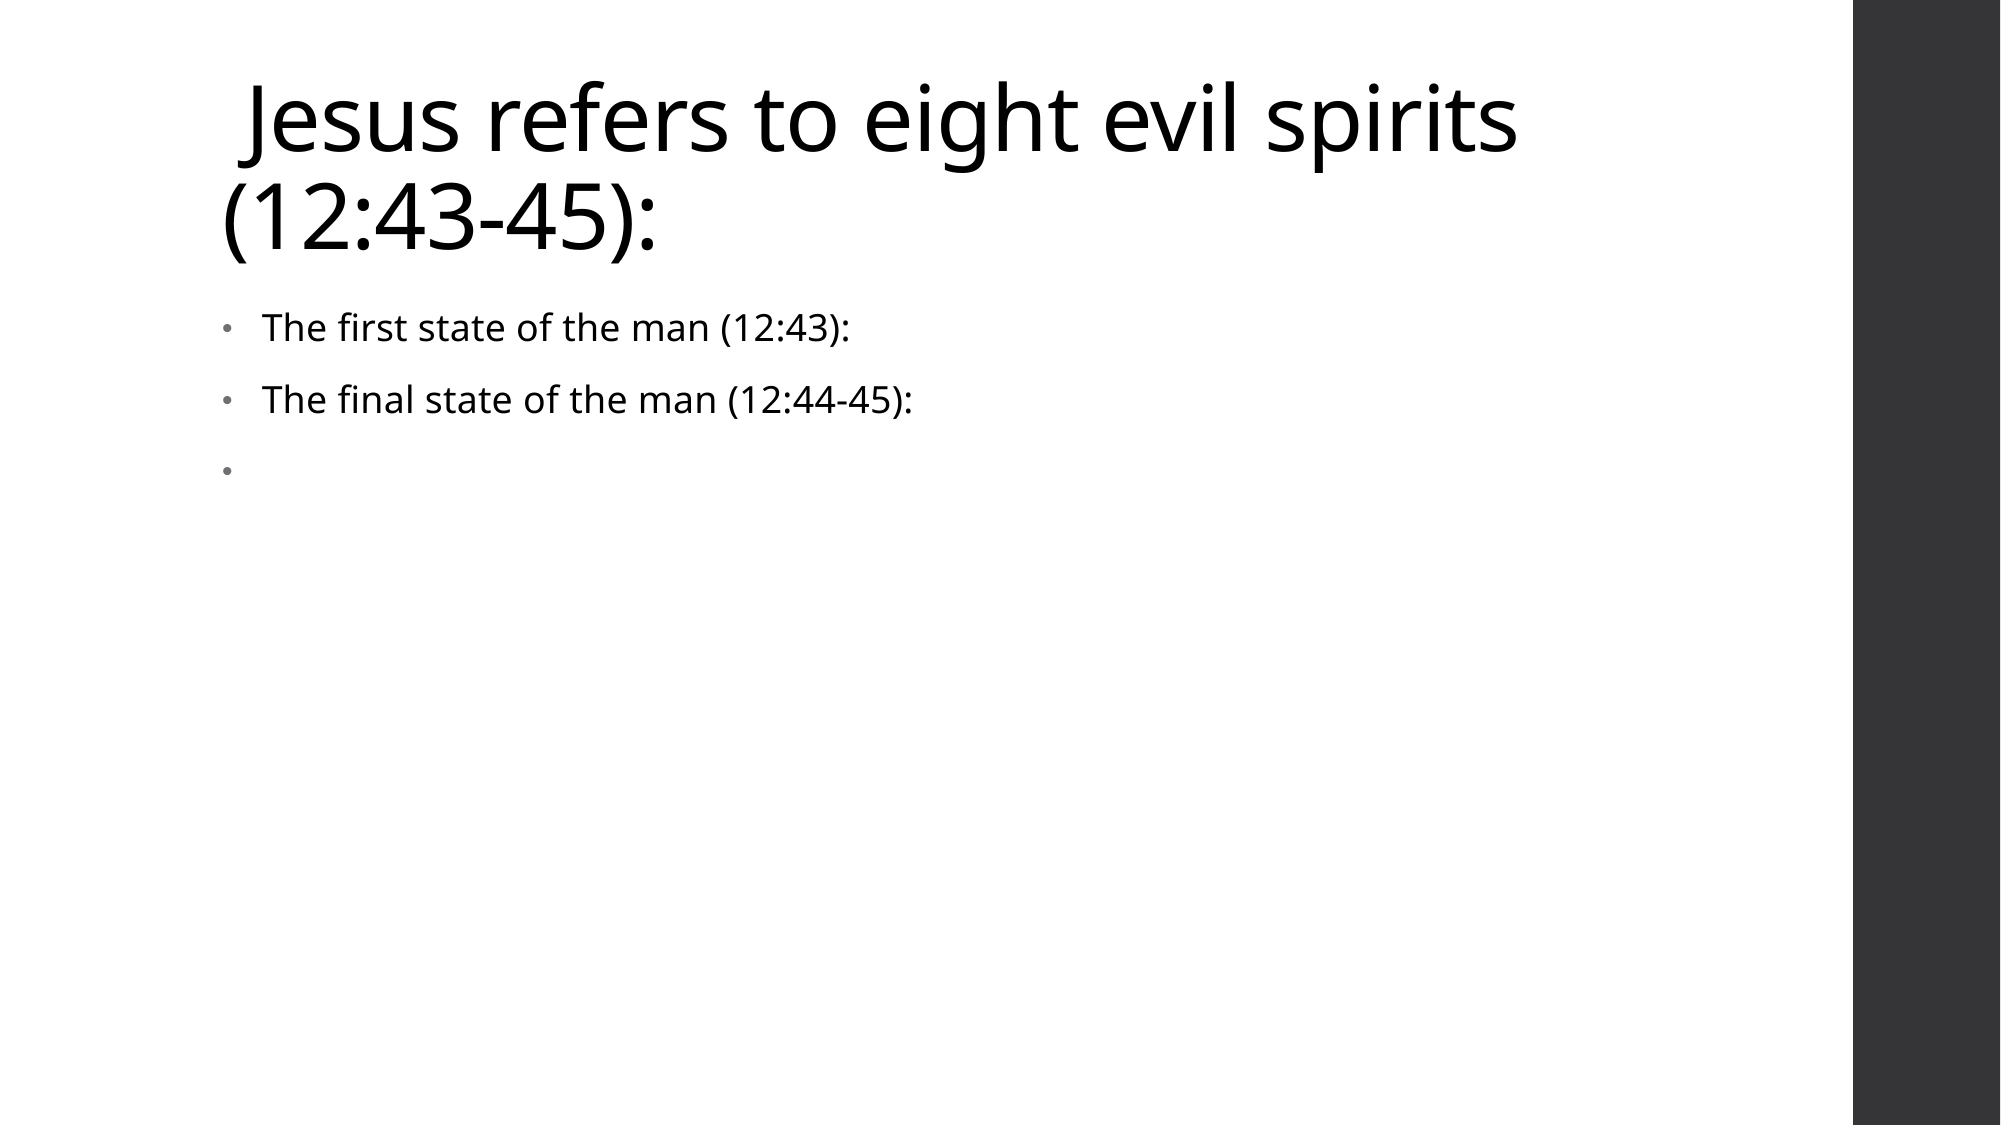

# Jesus refers to eight evil spirits (12:43-45):
 The first state of the man (12:43):
 The final state of the man (12:44-45):